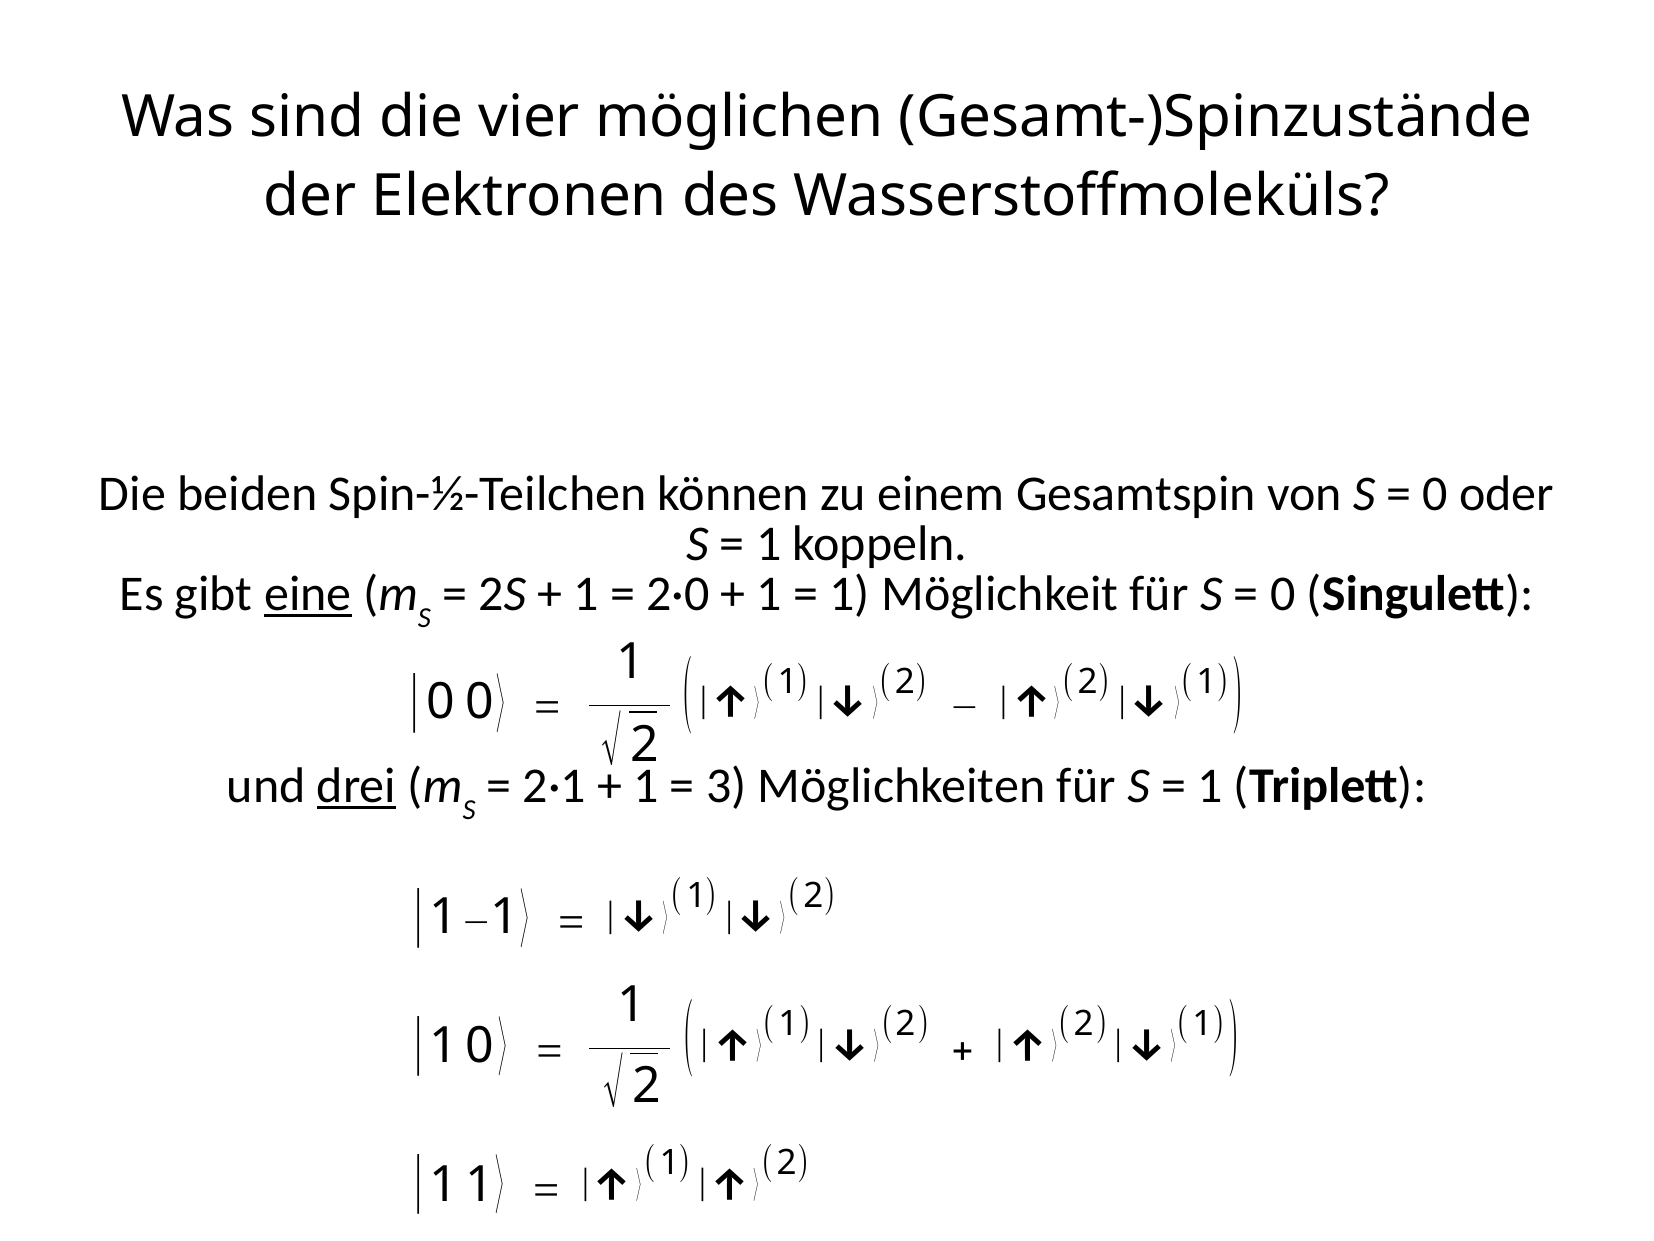

# Was sind die vier möglichen (Gesamt-)Spinzustände der Elektronen des Wasserstoffmoleküls?
Die beiden Spin-½-Teilchen können zu einem Gesamtspin von S = 0 oder S = 1 koppeln.
Es gibt eine (mS = 2S + 1 = 2·0 + 1 = 1) Möglichkeit für S = 0 (Singulett):
und drei (mS = 2·1 + 1 = 3) Möglichkeiten für S = 1 (Triplett):